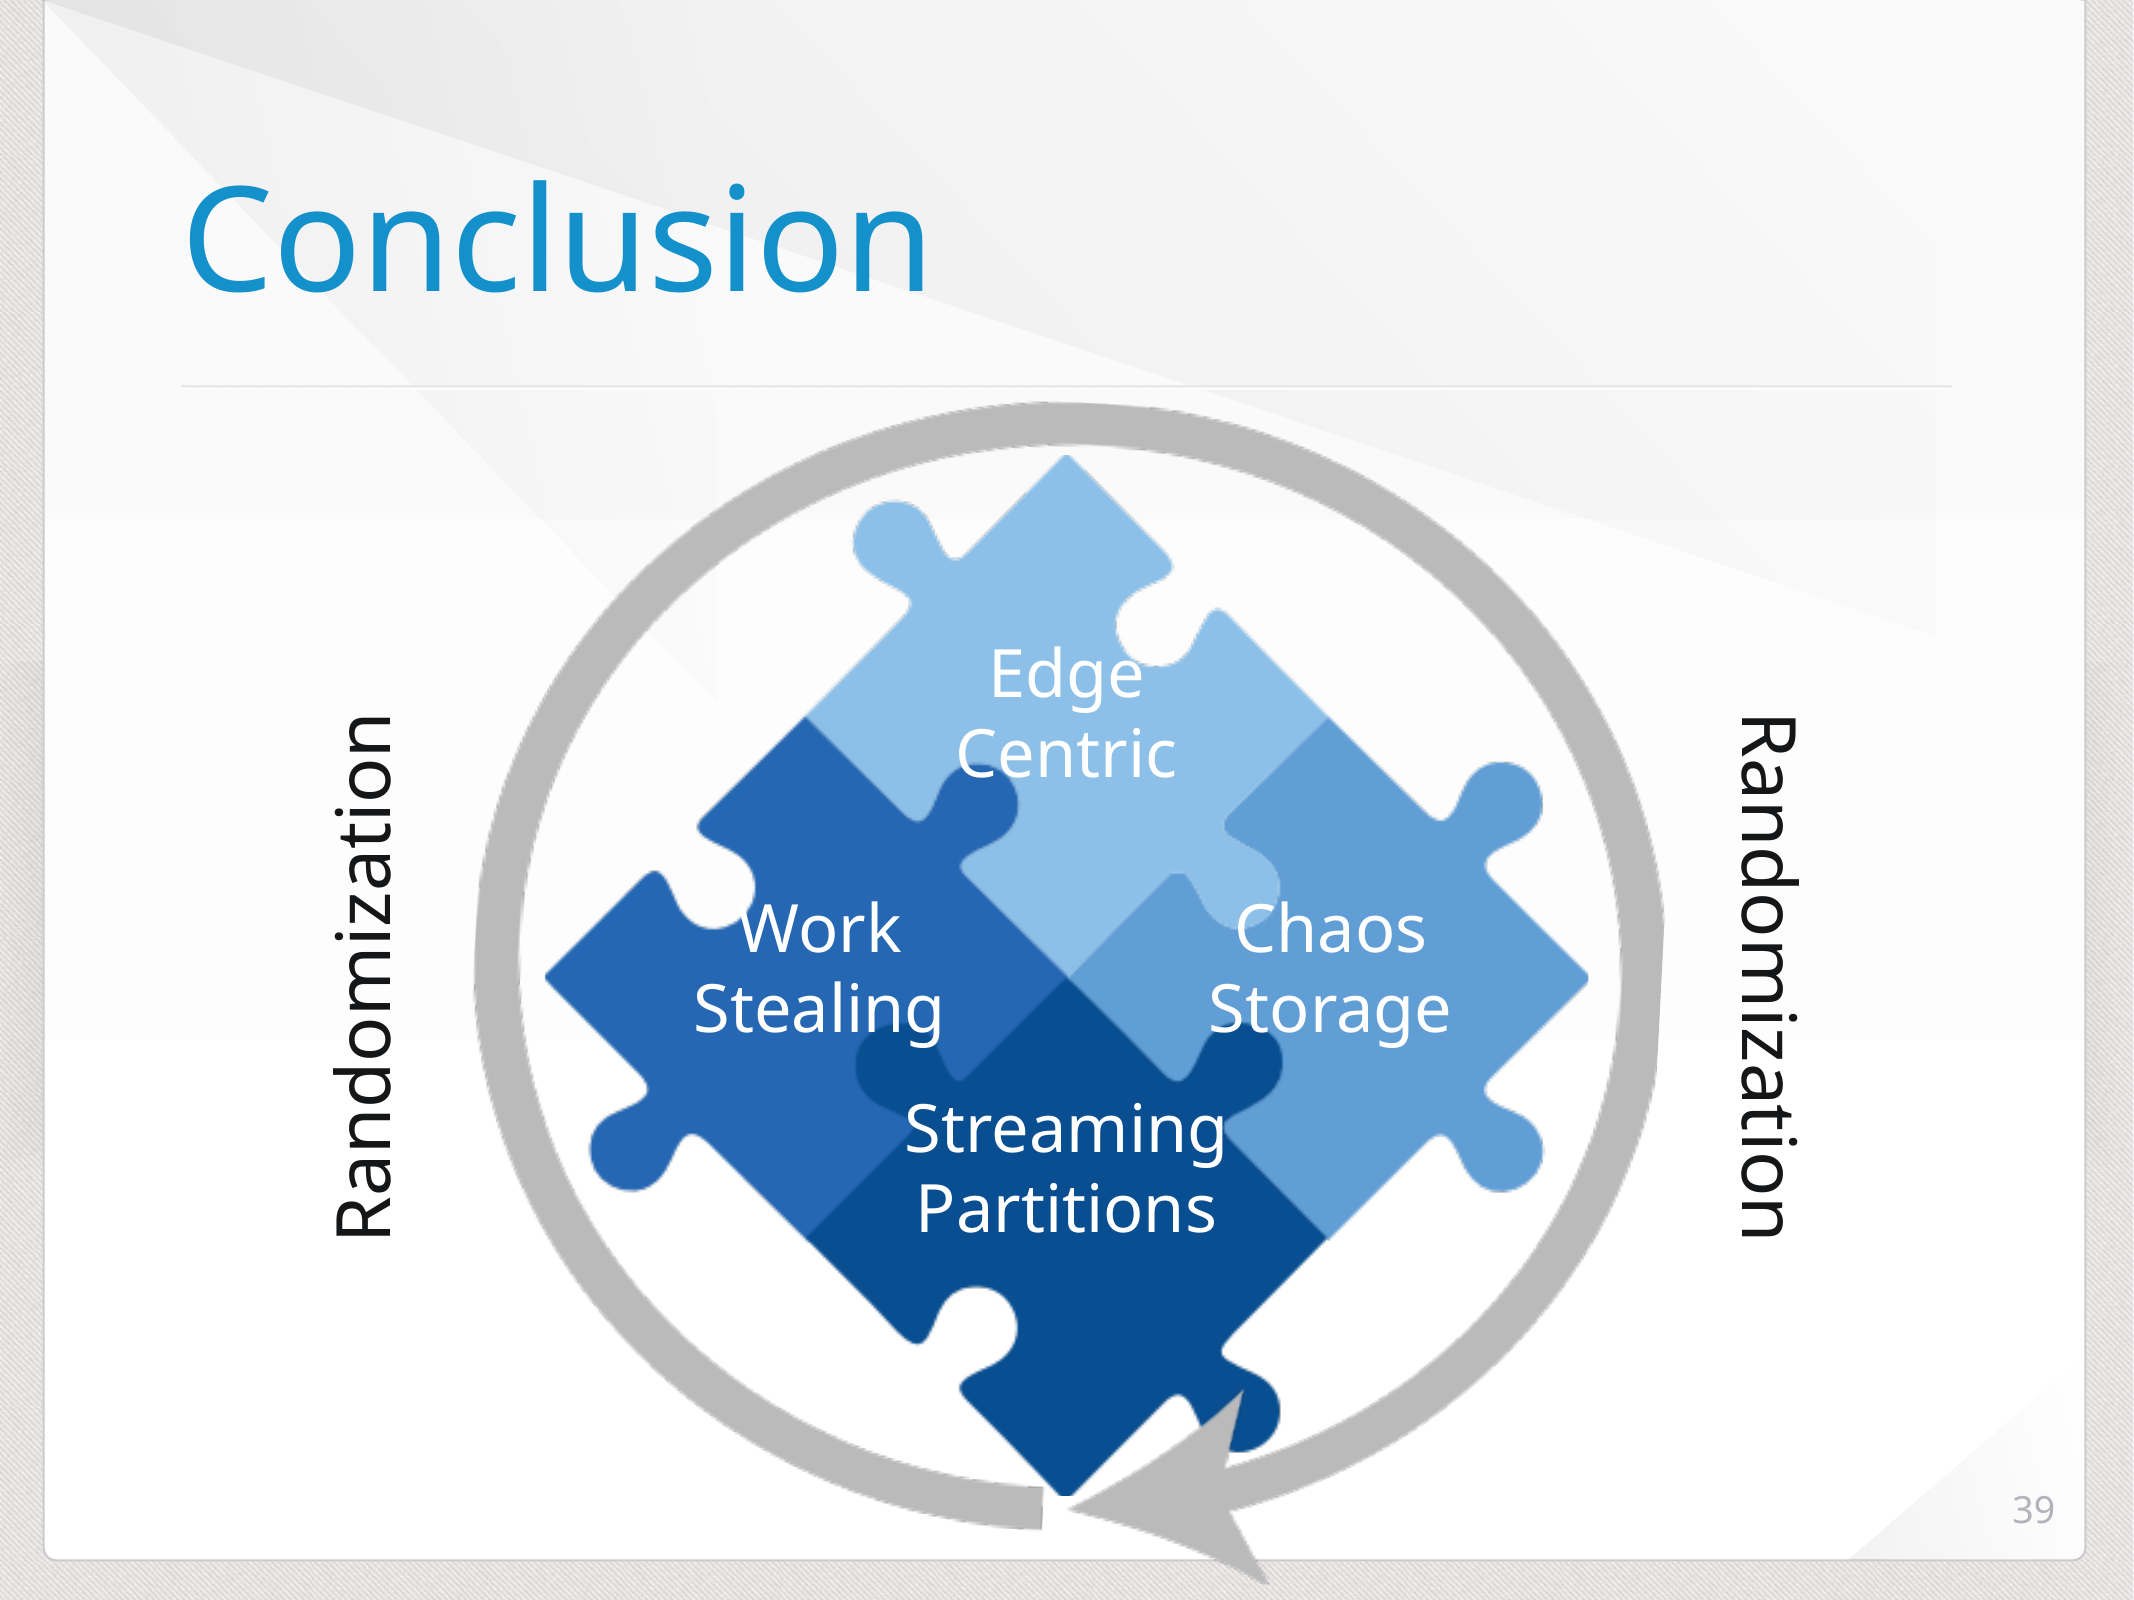

# Conclusion
Edge
Centric
Work
Stealing
Chaos
Storage
Randomization
Randomization
Streaming
Partitions